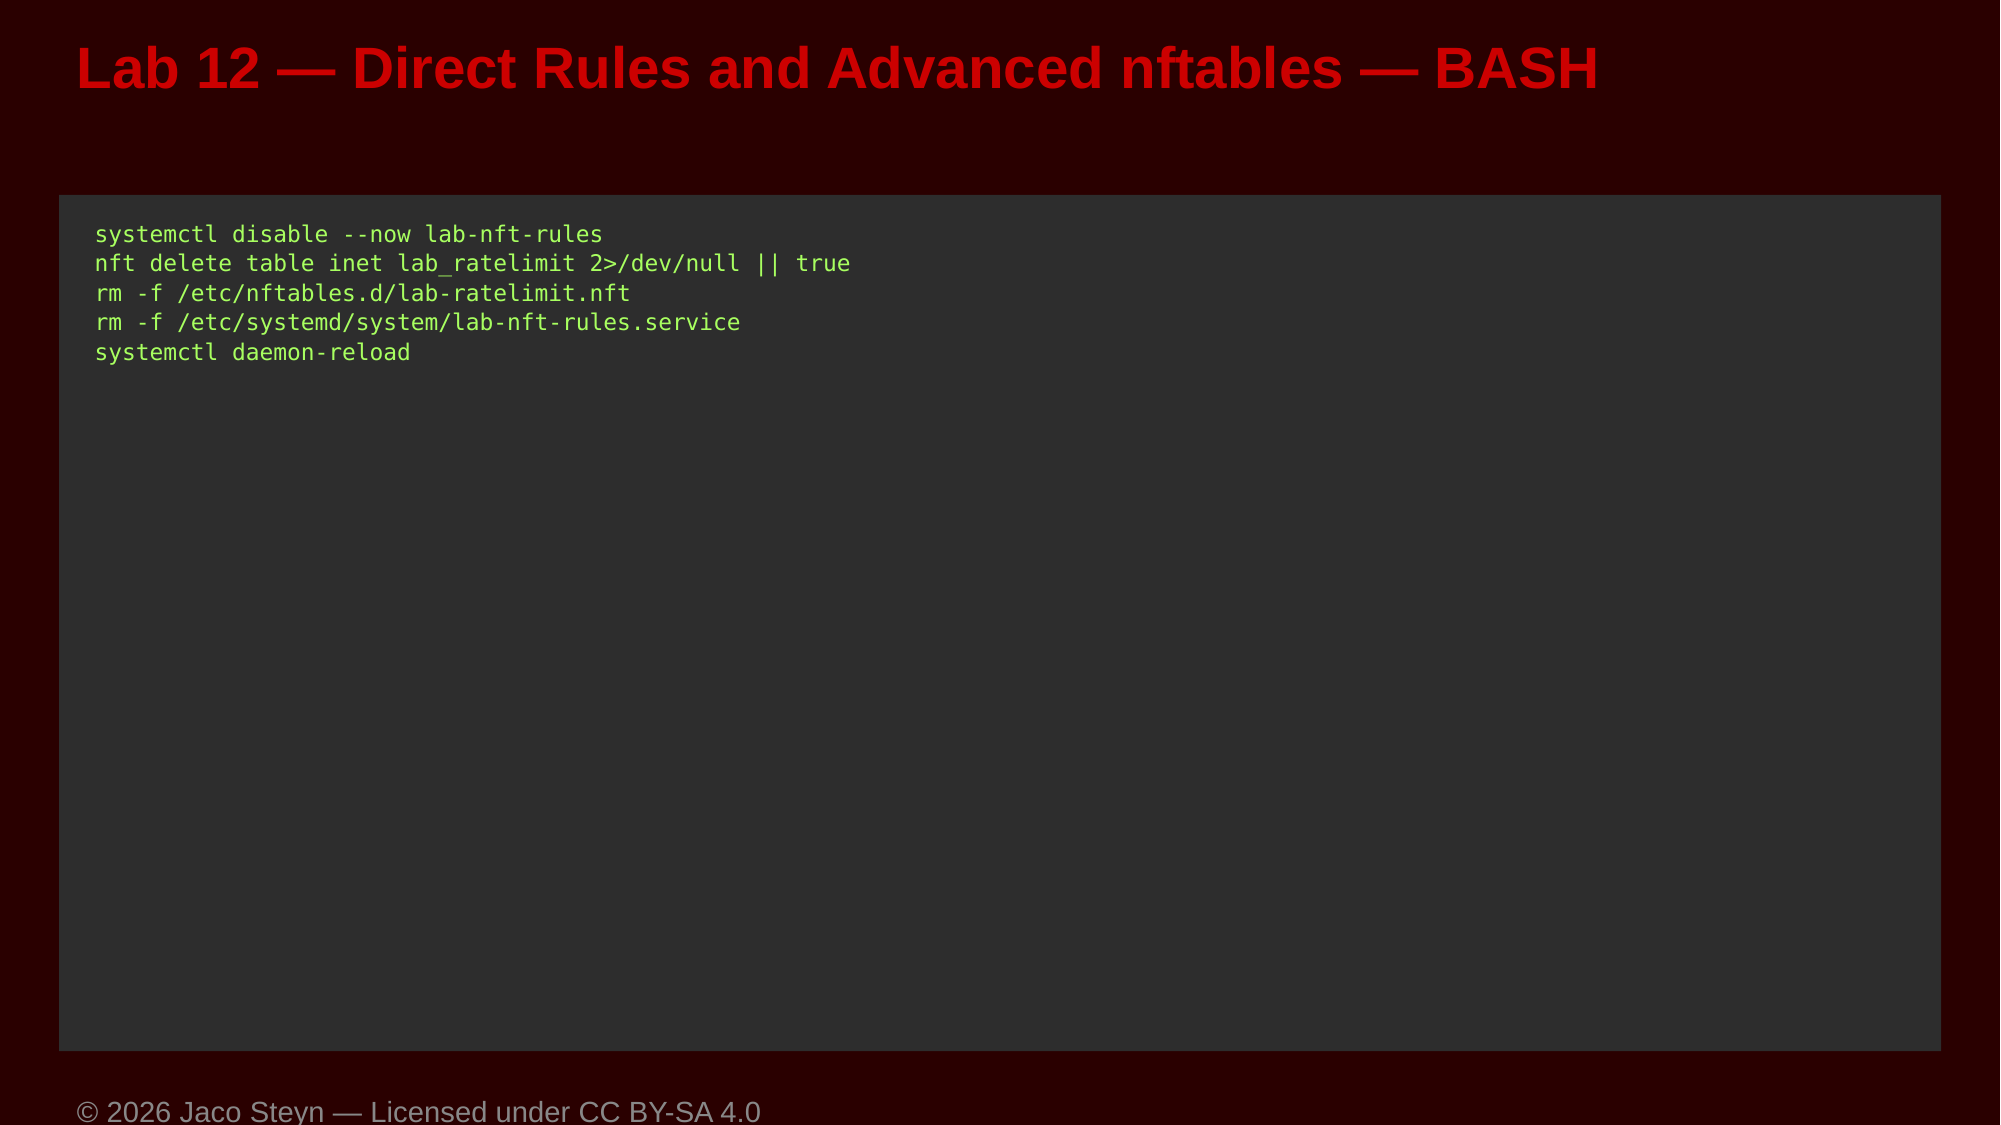

Lab 12 — Direct Rules and Advanced nftables — BASH
systemctl disable --now lab-nft-rules
nft delete table inet lab_ratelimit 2>/dev/null || true
rm -f /etc/nftables.d/lab-ratelimit.nft
rm -f /etc/systemd/system/lab-nft-rules.service
systemctl daemon-reload
© 2026 Jaco Steyn — Licensed under CC BY-SA 4.0